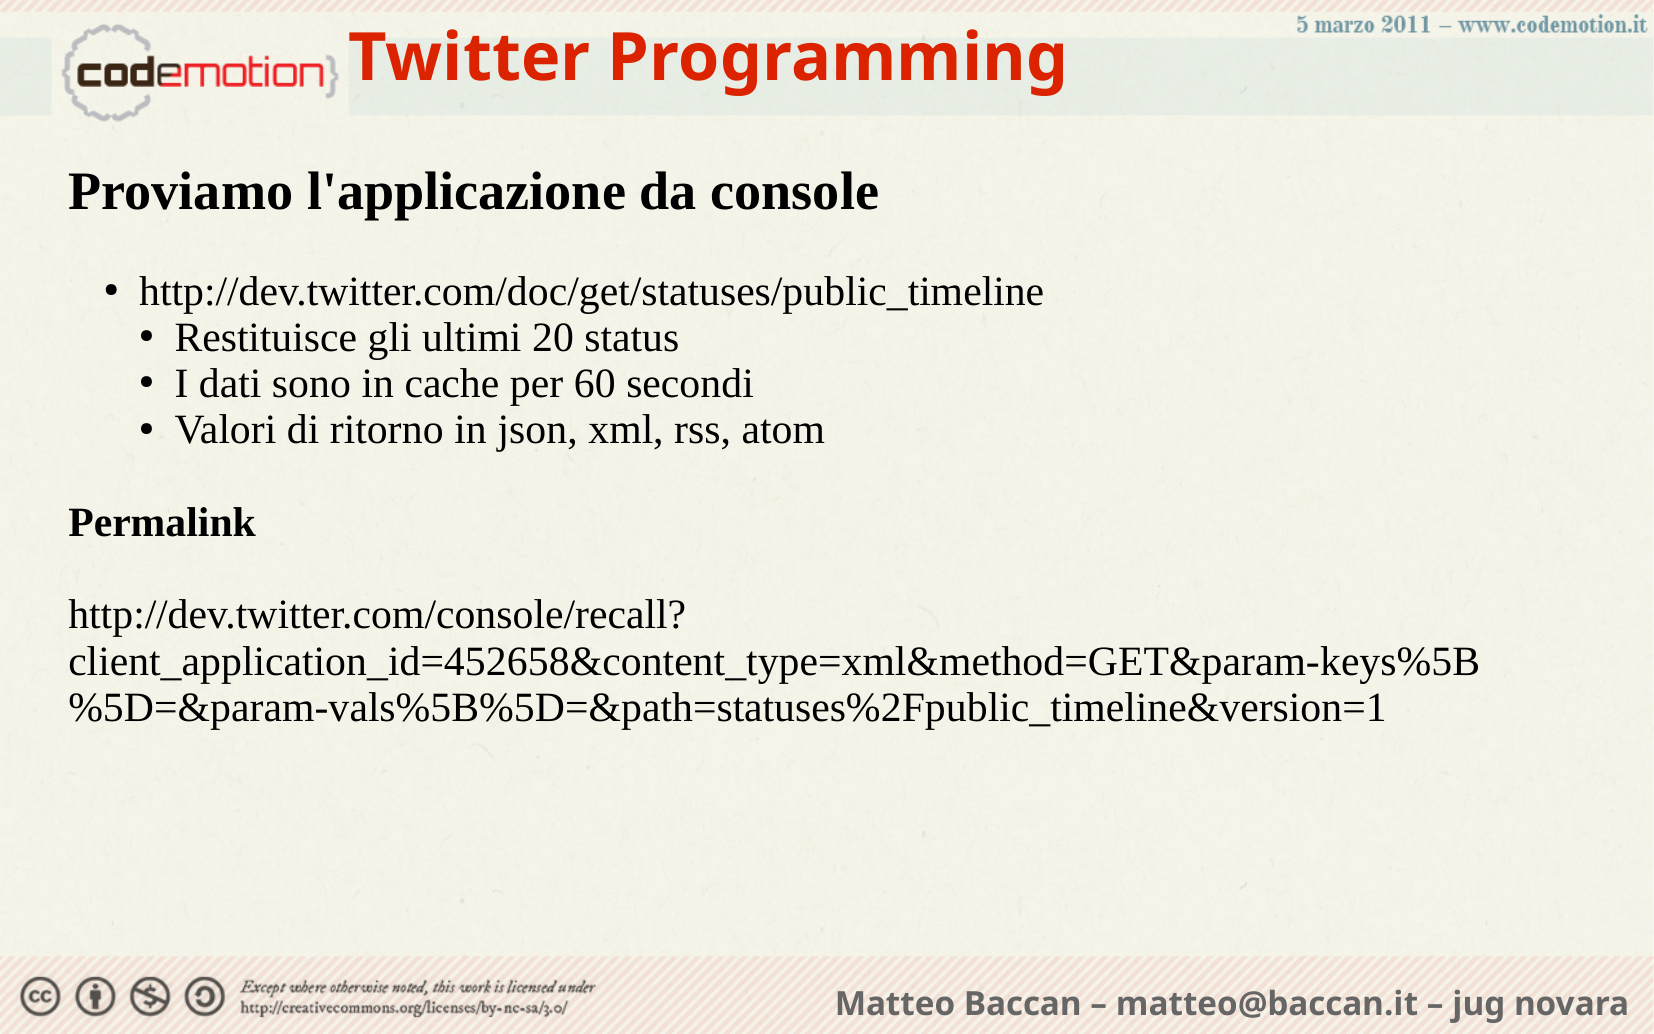

# Twitter Programming
Proviamo l'applicazione da console
http://dev.twitter.com/doc/get/statuses/public_timeline
Restituisce gli ultimi 20 status
I dati sono in cache per 60 secondi
Valori di ritorno in json, xml, rss, atom
Permalink
http://dev.twitter.com/console/recall?client_application_id=452658&content_type=xml&method=GET&param-keys%5B%5D=&param-vals%5B%5D=&path=statuses%2Fpublic_timeline&version=1
28
Twitter Programming - Matteo Baccan - matteo@baccan.it